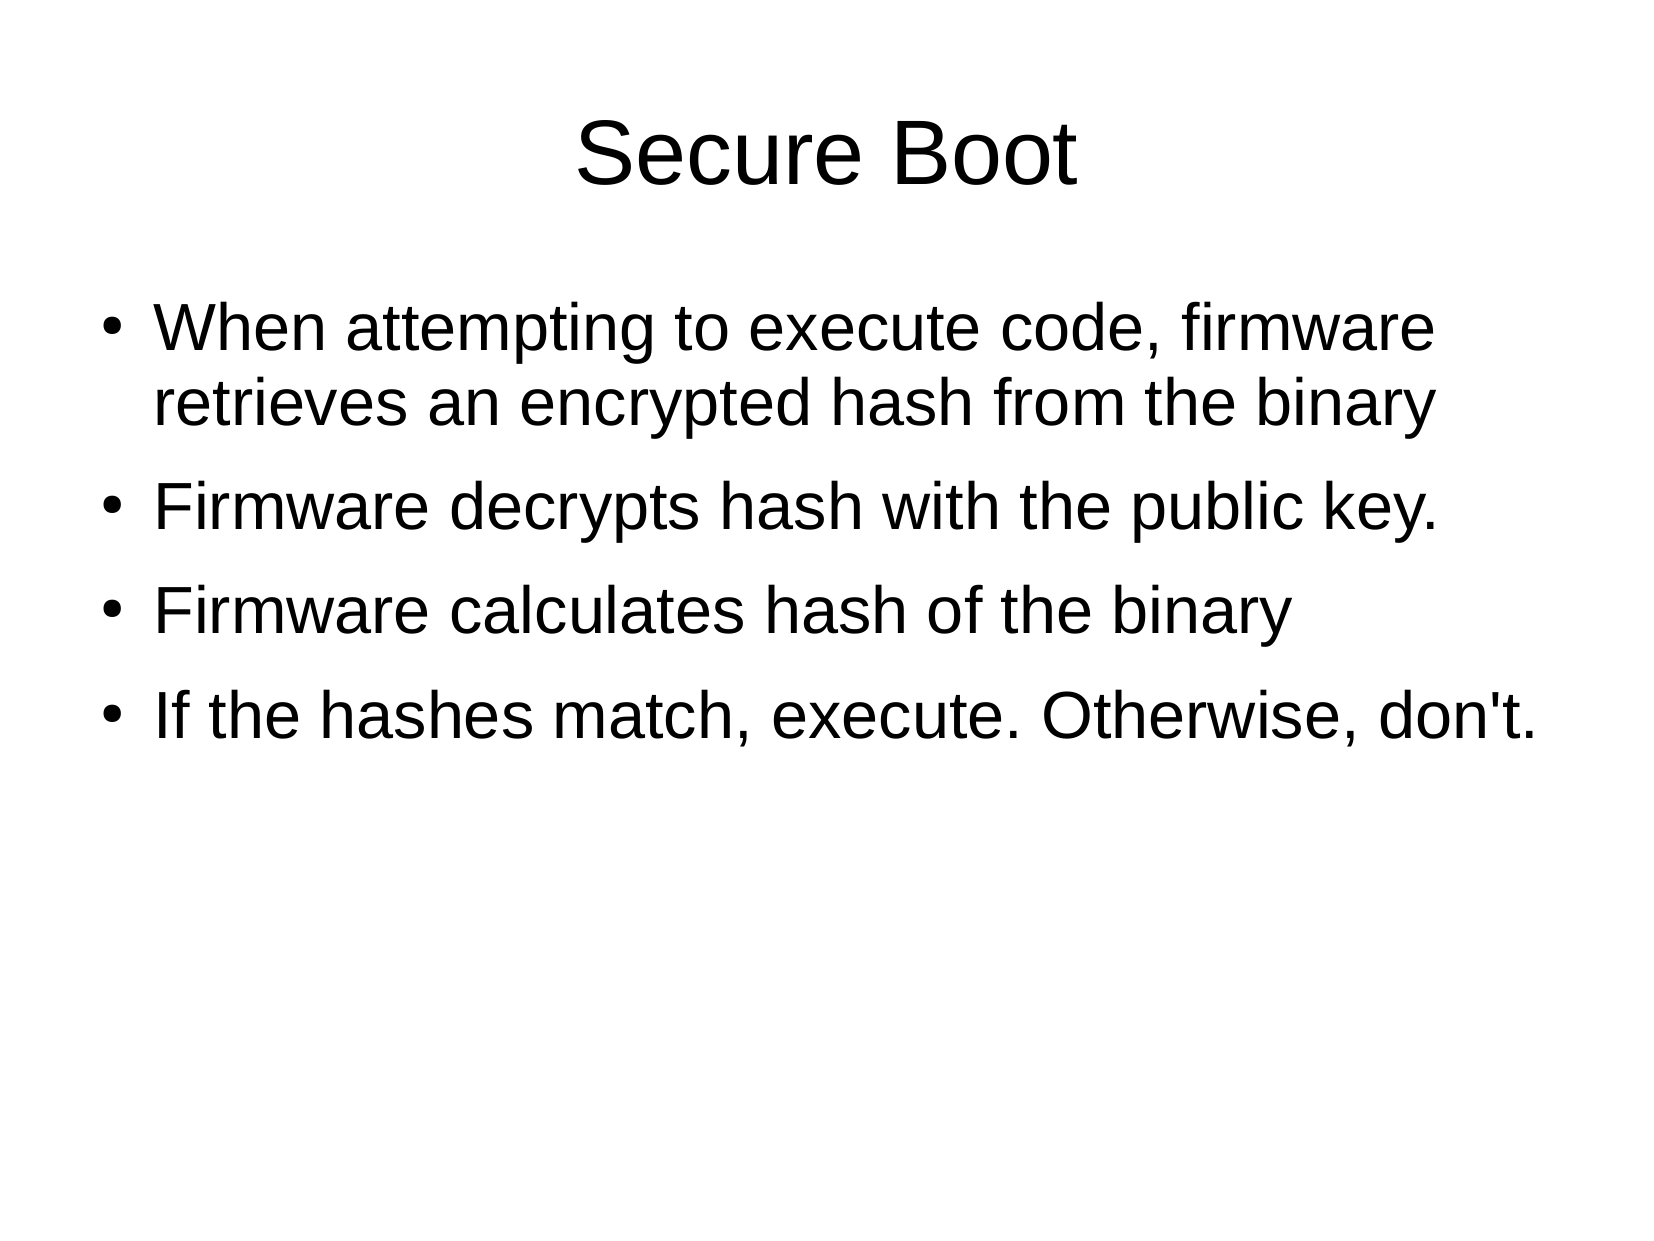

# Secure Boot
When attempting to execute code, firmware retrieves an encrypted hash from the binary
Firmware decrypts hash with the public key.
Firmware calculates hash of the binary
If the hashes match, execute. Otherwise, don't.